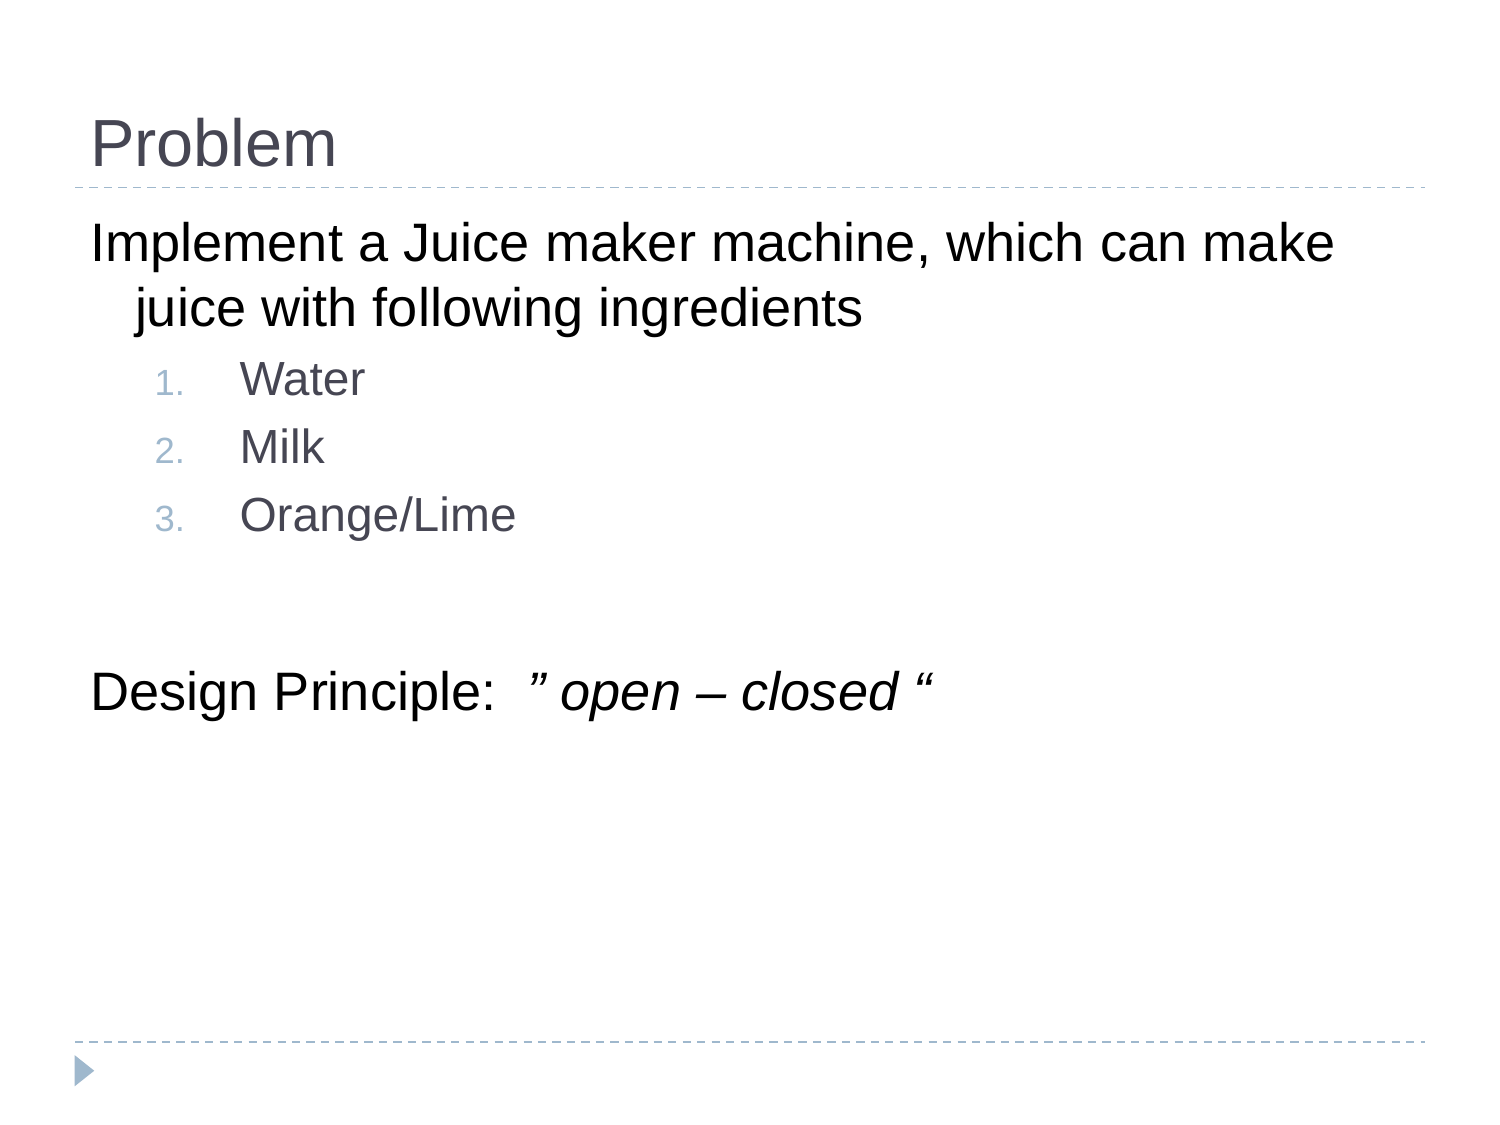

# Problem
Implement a Juice maker machine, which can make juice with following ingredients
Water
Milk
Orange/Lime
Design Principle: ” open – closed “